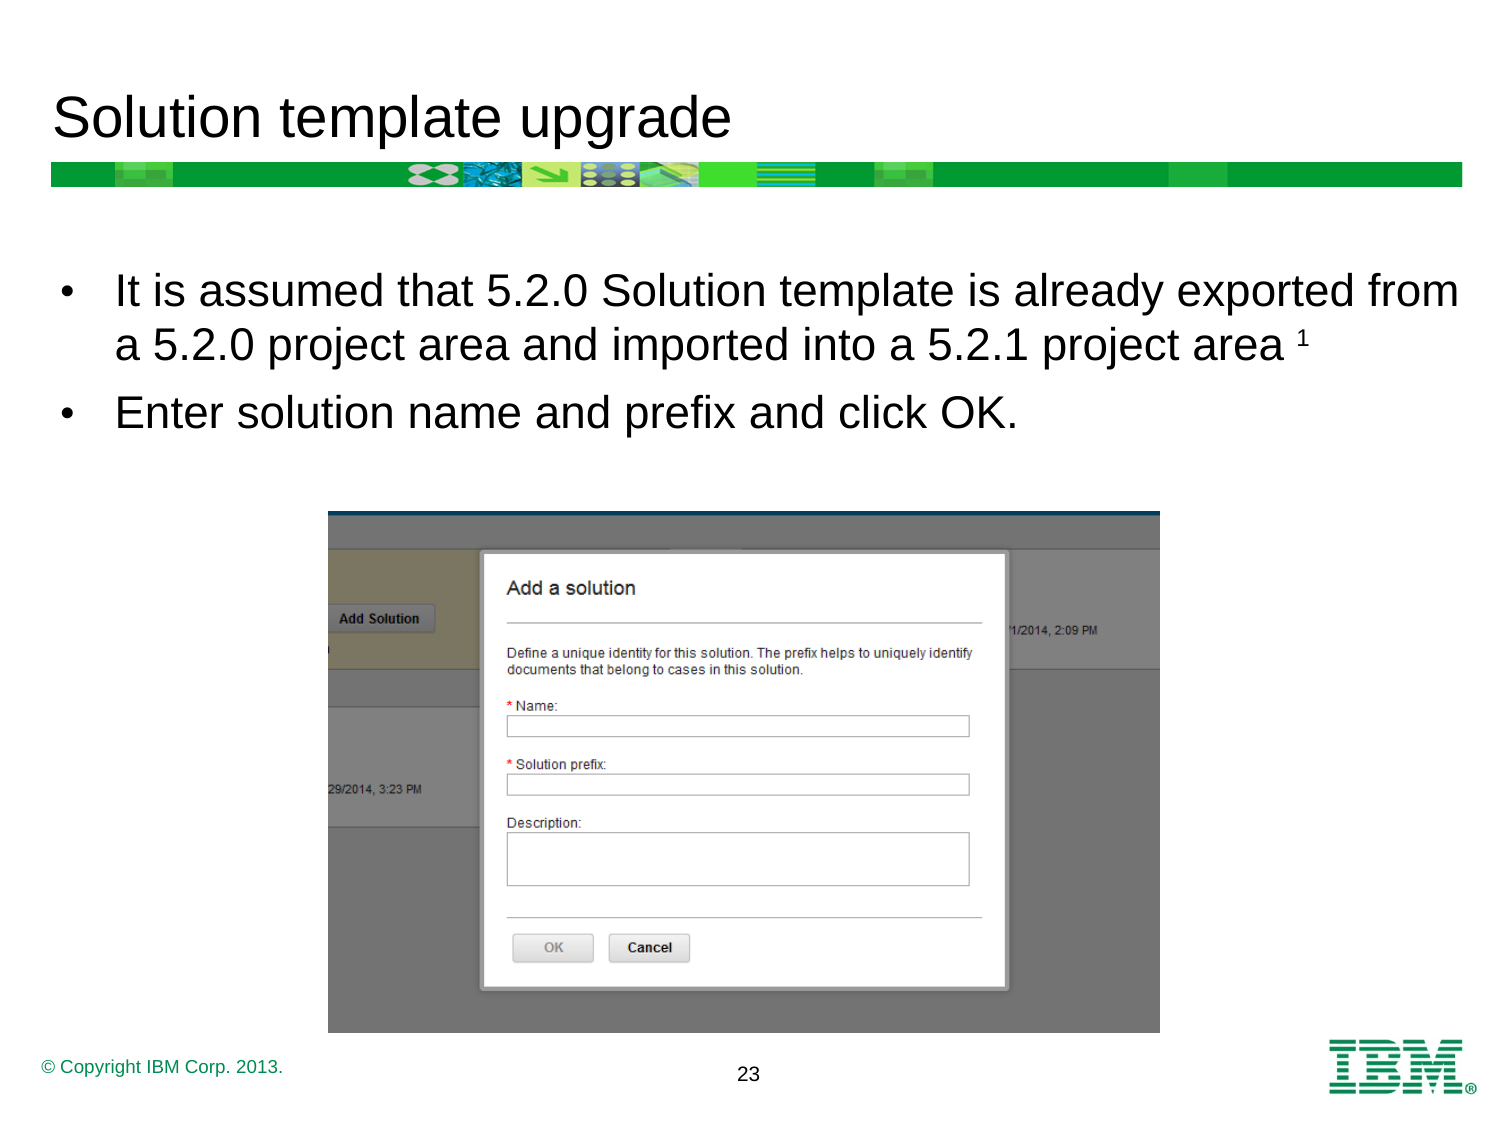

# Solution template upgrade
It is assumed that 5.2.0 Solution template is already exported from a 5.2.0 project area and imported into a 5.2.1 project area 1
Enter solution name and prefix and click OK.
23